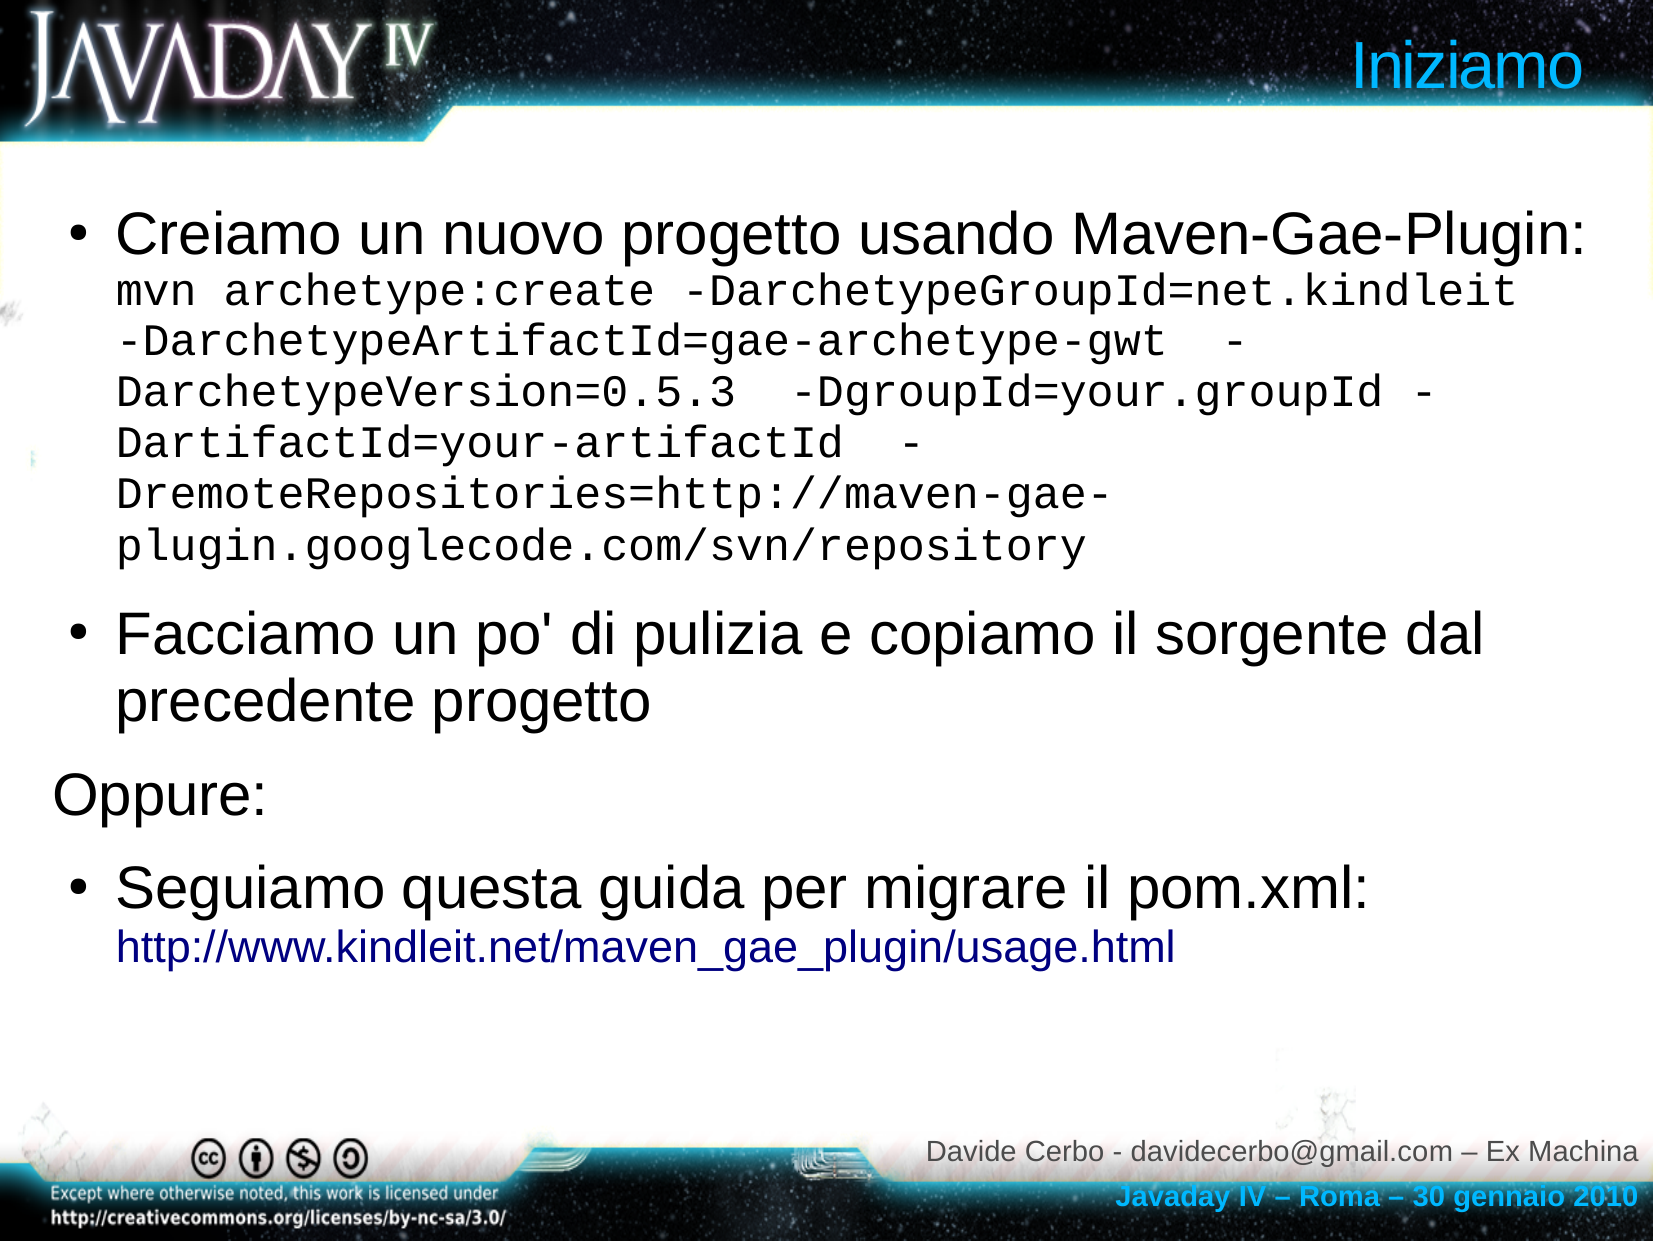

# Iniziamo
Creiamo un nuovo progetto usando Maven-Gae-Plugin:
mvn archetype:create -DarchetypeGroupId=net.kindleit -DarchetypeArtifactId=gae-archetype-gwt -DarchetypeVersion=0.5.3 -DgroupId=your.groupId -DartifactId=your-artifactId -DremoteRepositories=http://maven-gae-plugin.googlecode.com/svn/repository
Facciamo un po' di pulizia e copiamo il sorgente dal precedente progetto
Oppure:
Seguiamo questa guida per migrare il pom.xml:
http://www.kindleit.net/maven_gae_plugin/usage.html